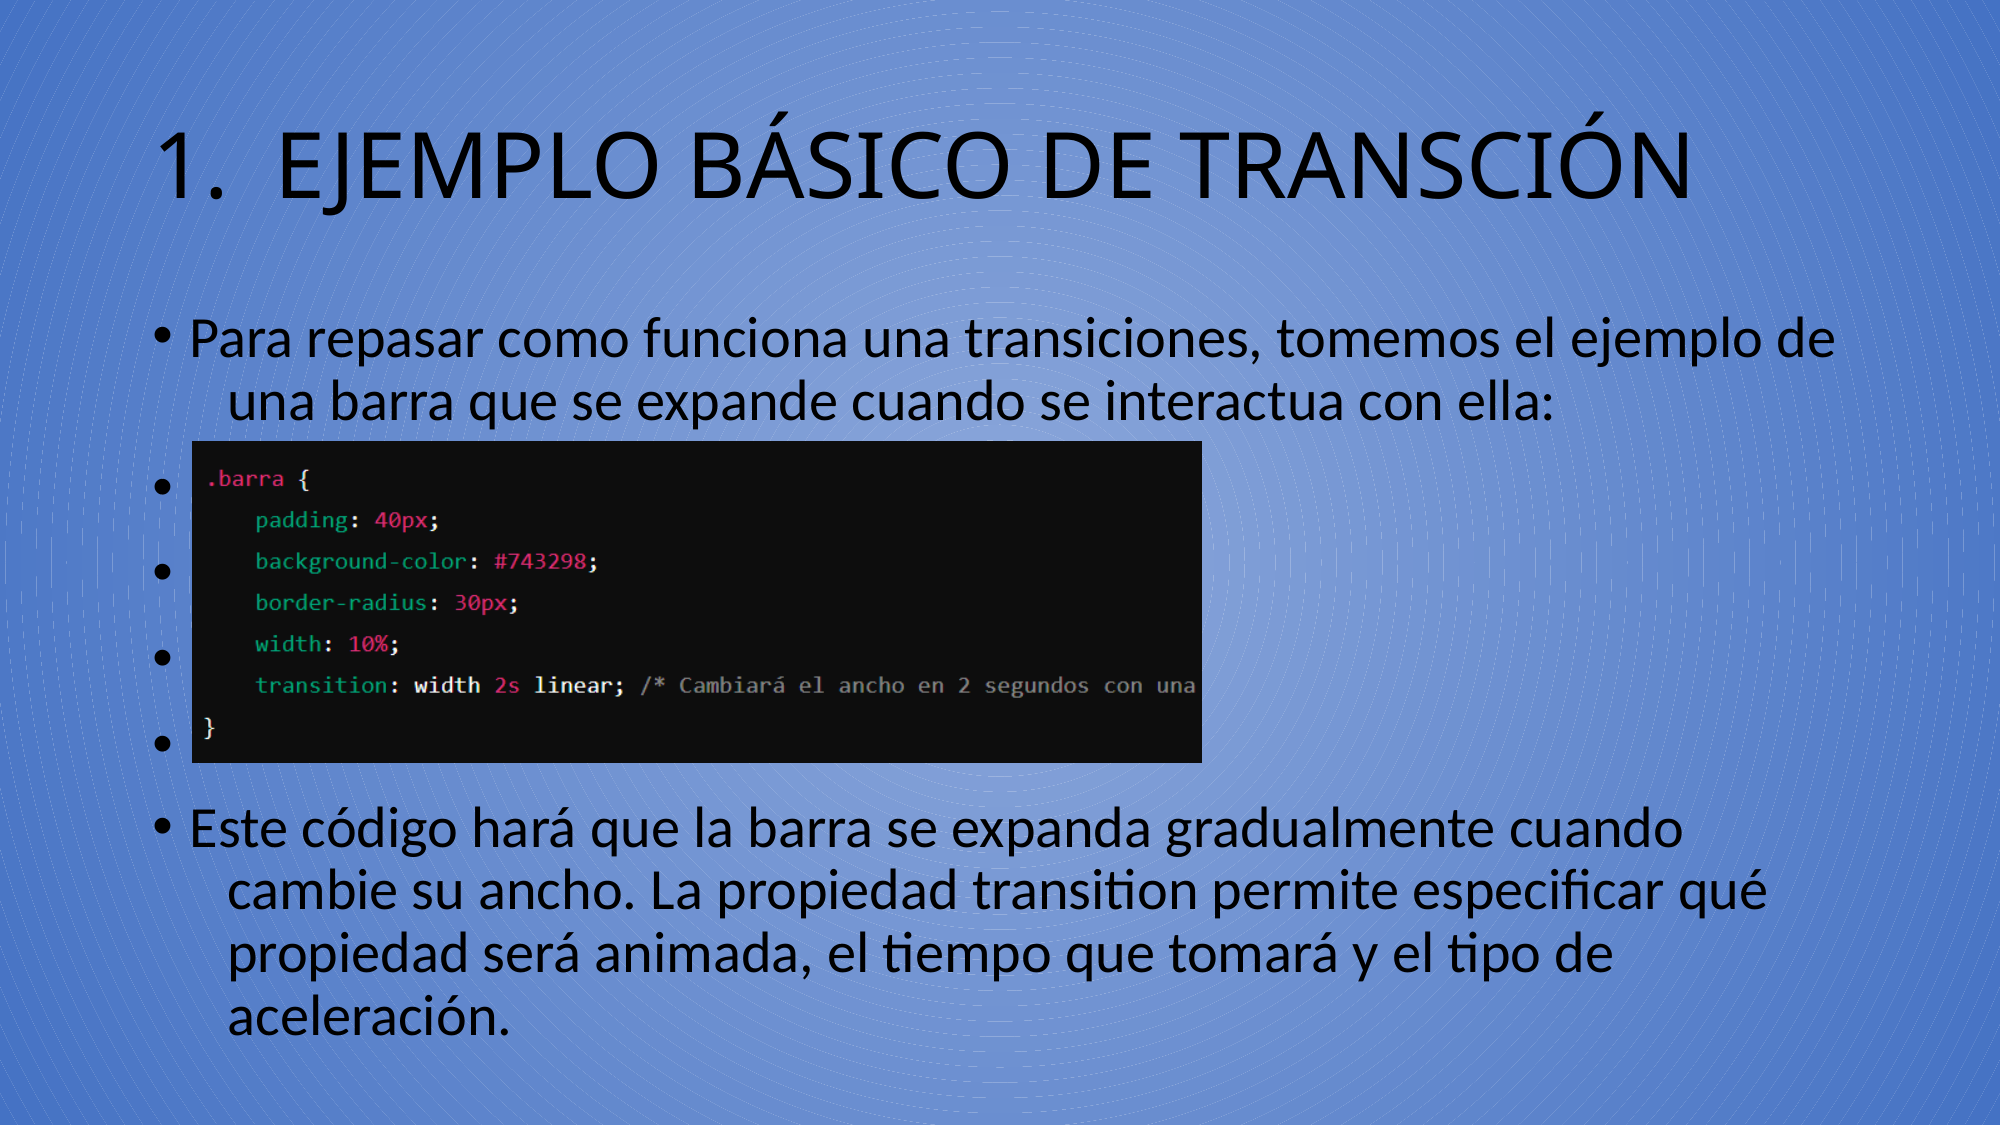

# EJEMPLO BÁSICO DE TRANSCIÓN
Para repasar como funciona una transiciones, tomemos el ejemplo de una barra que se expande cuando se interactua con ella:
Este código hará que la barra se expanda gradualmente cuando cambie su ancho. La propiedad transition permite especificar qué propiedad será animada, el tiempo que tomará y el tipo de aceleración.